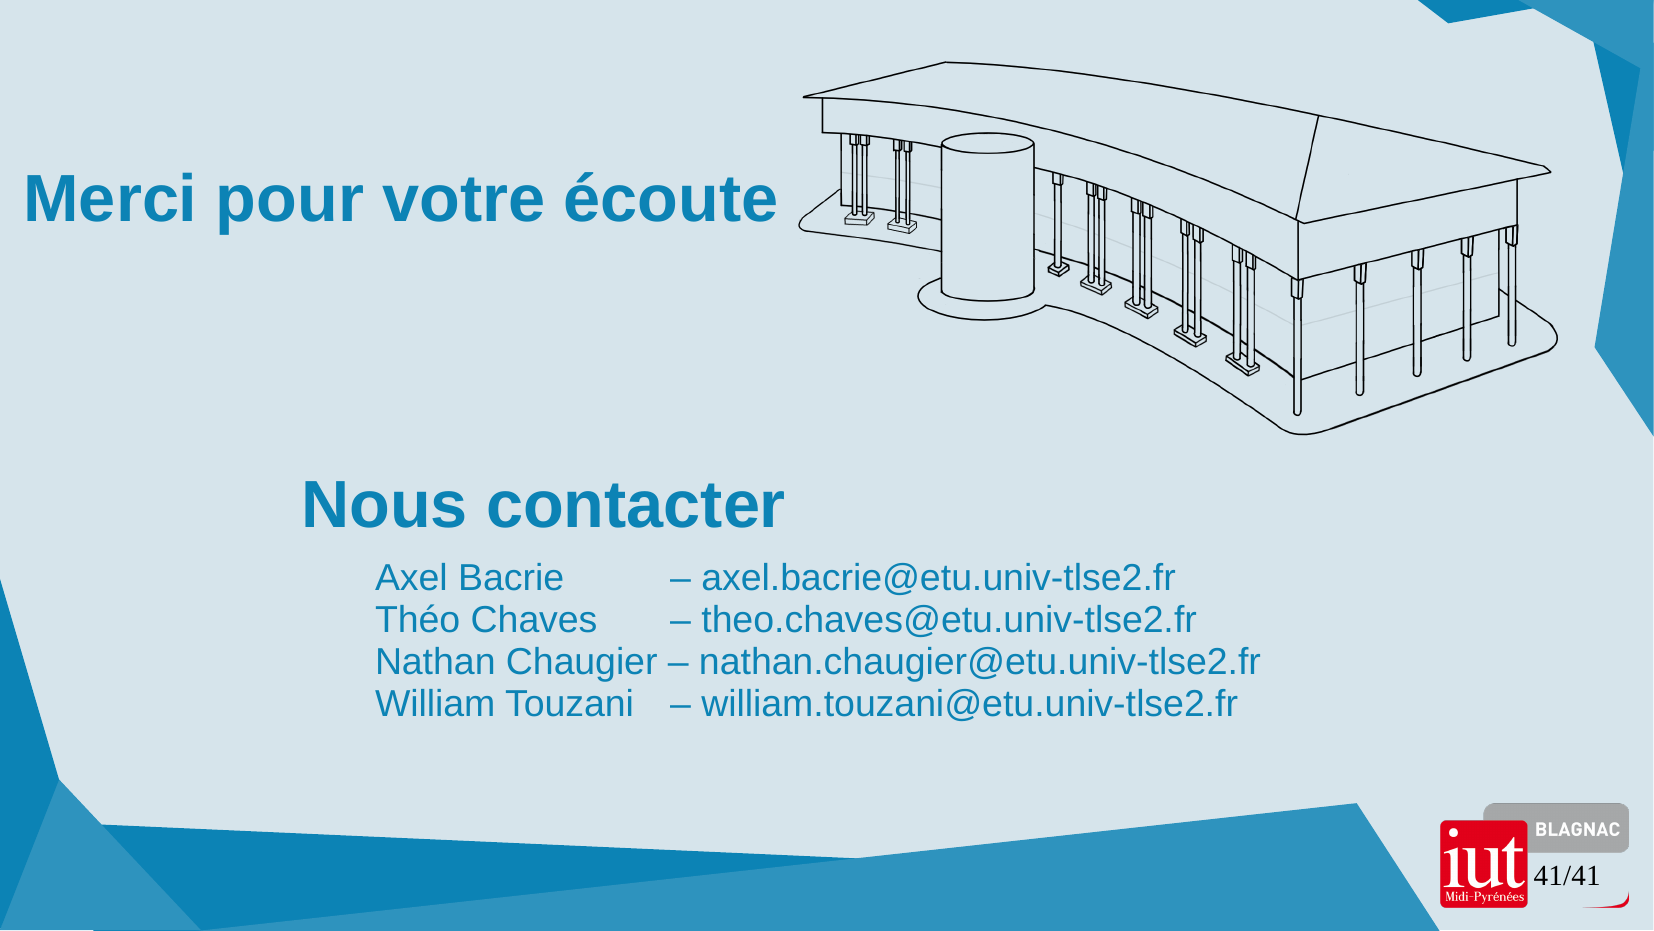

Merci pour votre écoute
# Nous contacter
Axel Bacrie 		– axel.bacrie@etu.univ-tlse2.fr
Théo Chaves 	– theo.chaves@etu.univ-tlse2.fr
Nathan Chaugier – nathan.chaugier@etu.univ-tlse2.fr
William Touzani 	– william.touzani@etu.univ-tlse2.fr
41